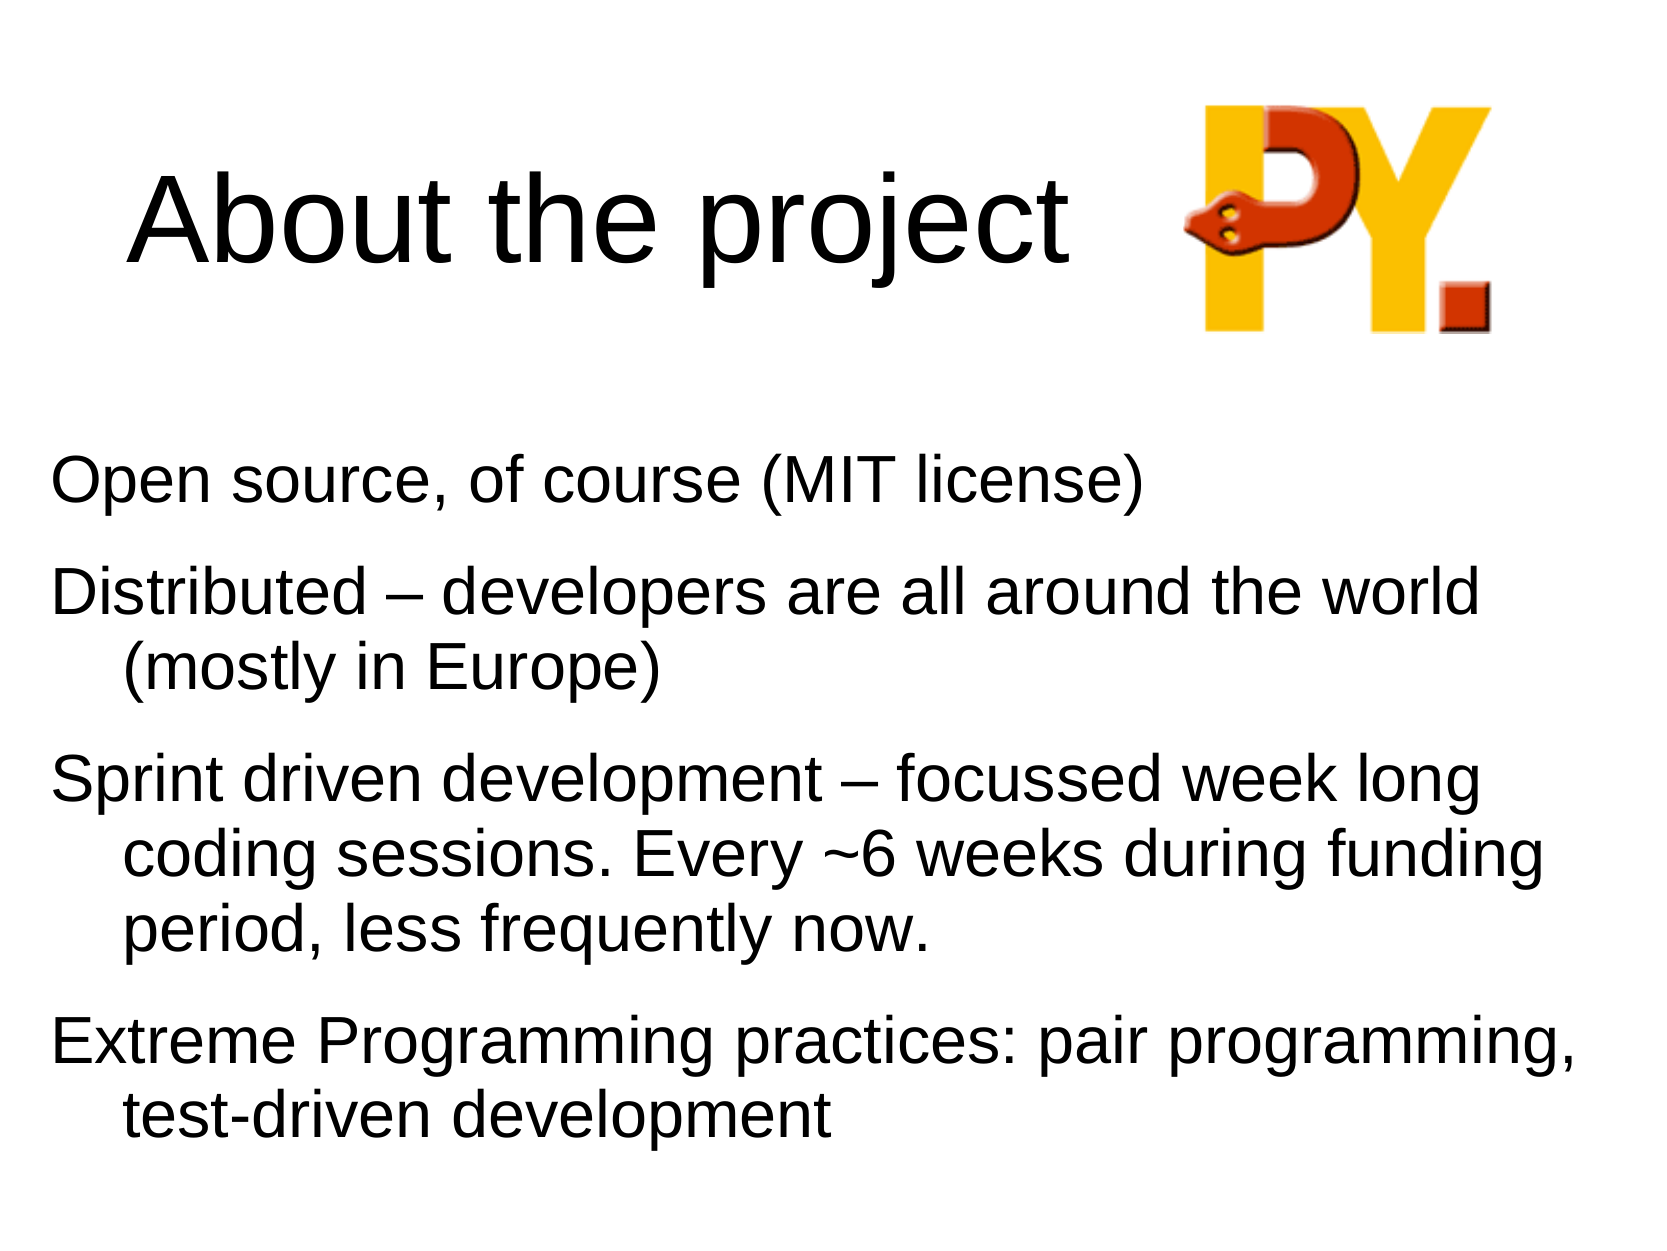

# About the project
Open source, of course (MIT license)
Distributed – developers are all around the world (mostly in Europe)
Sprint driven development – focussed week long coding sessions. Every ~6 weeks during funding period, less frequently now.
Extreme Programming practices: pair programming, test-driven development